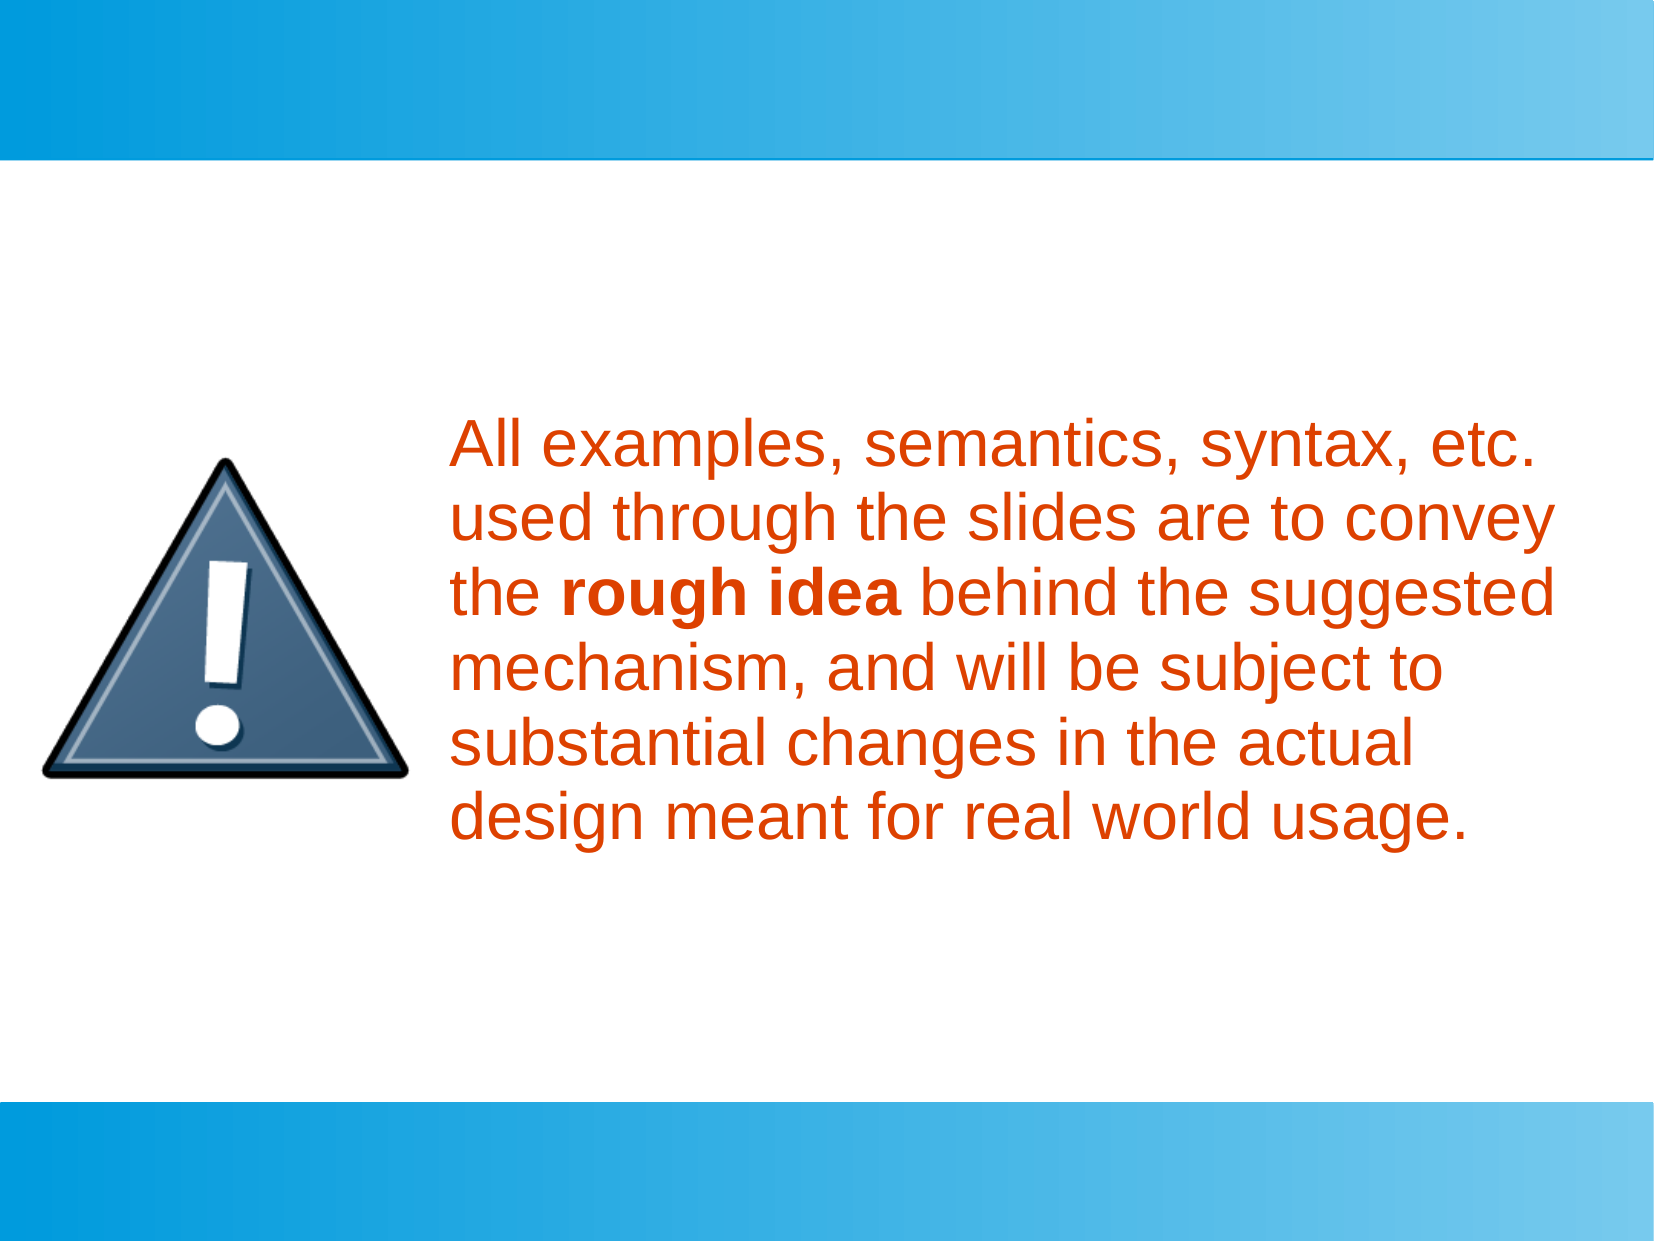

# All examples, semantics, syntax, etc. used through the slides are to convey the rough idea behind the suggested mechanism, and will be subject to substantial changes in the actual design meant for real world usage.